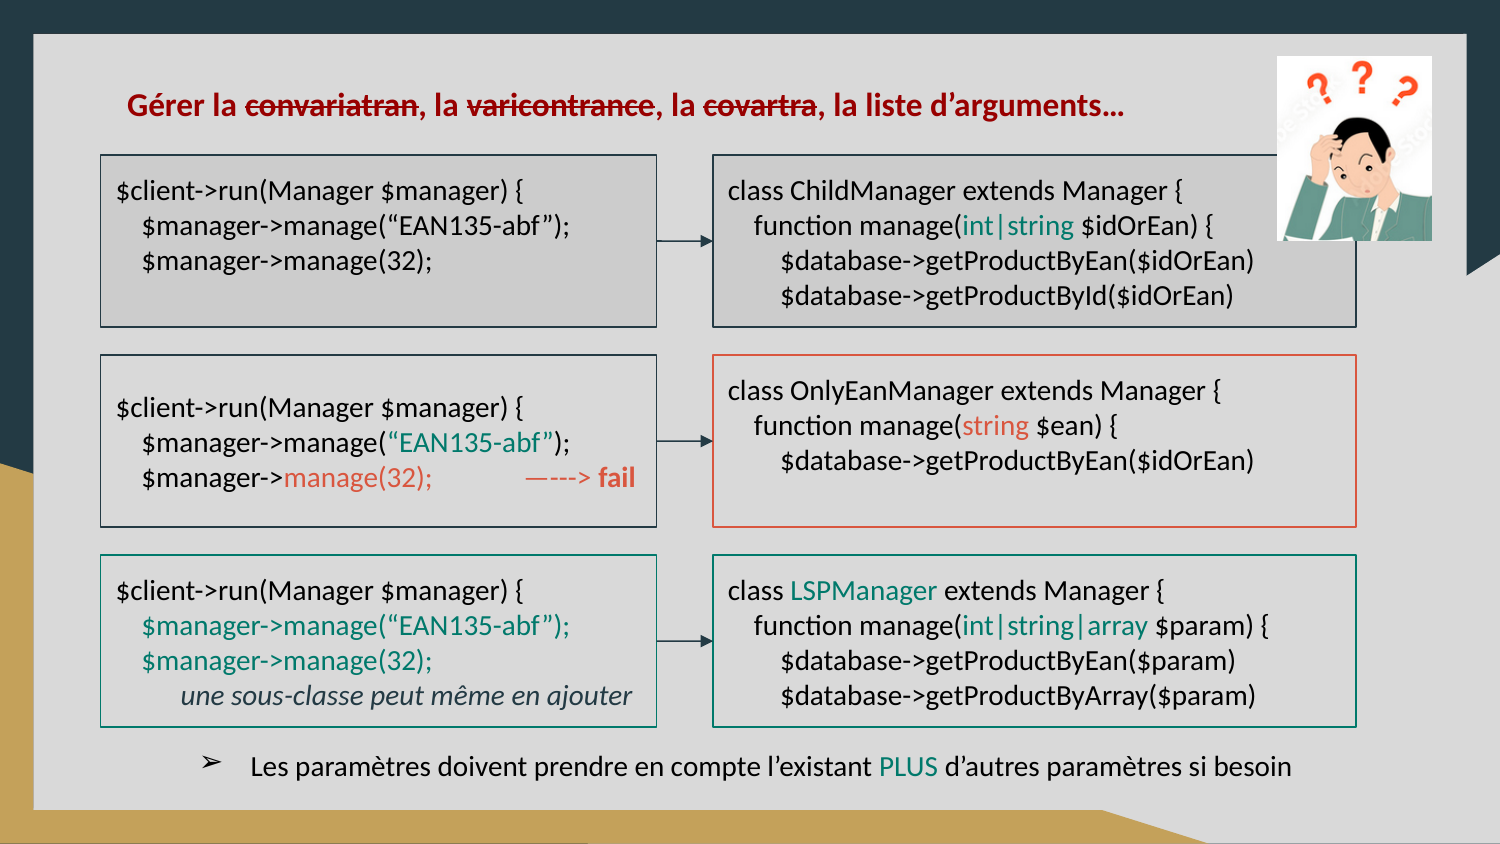

Gérer la convariatran, la varicontrance, la covartra, la liste d’arguments…
$client->run(Manager $manager) {
 $manager->manage(“EAN135-abf”);
 $manager->manage(32);
class ChildManager extends Manager {
 function manage(int|string $idOrEan) {
 $database->getProductByEan($idOrEan)
 $database->getProductById($idOrEan)
$client->run(Manager $manager) {
 $manager->manage(“EAN135-abf”);
 $manager->manage(32); —---> fail
class OnlyEanManager extends Manager {
 function manage(string $ean) {
 $database->getProductByEan($idOrEan)
$client->run(Manager $manager) {
 $manager->manage(“EAN135-abf”);
 $manager->manage(32);
 une sous-classe peut même en ajouter
class LSPManager extends Manager {
 function manage(int|string|array $param) {
 $database->getProductByEan($param)
 $database->getProductByArray($param)
Les paramètres doivent prendre en compte l’existant PLUS d’autres paramètres si besoin